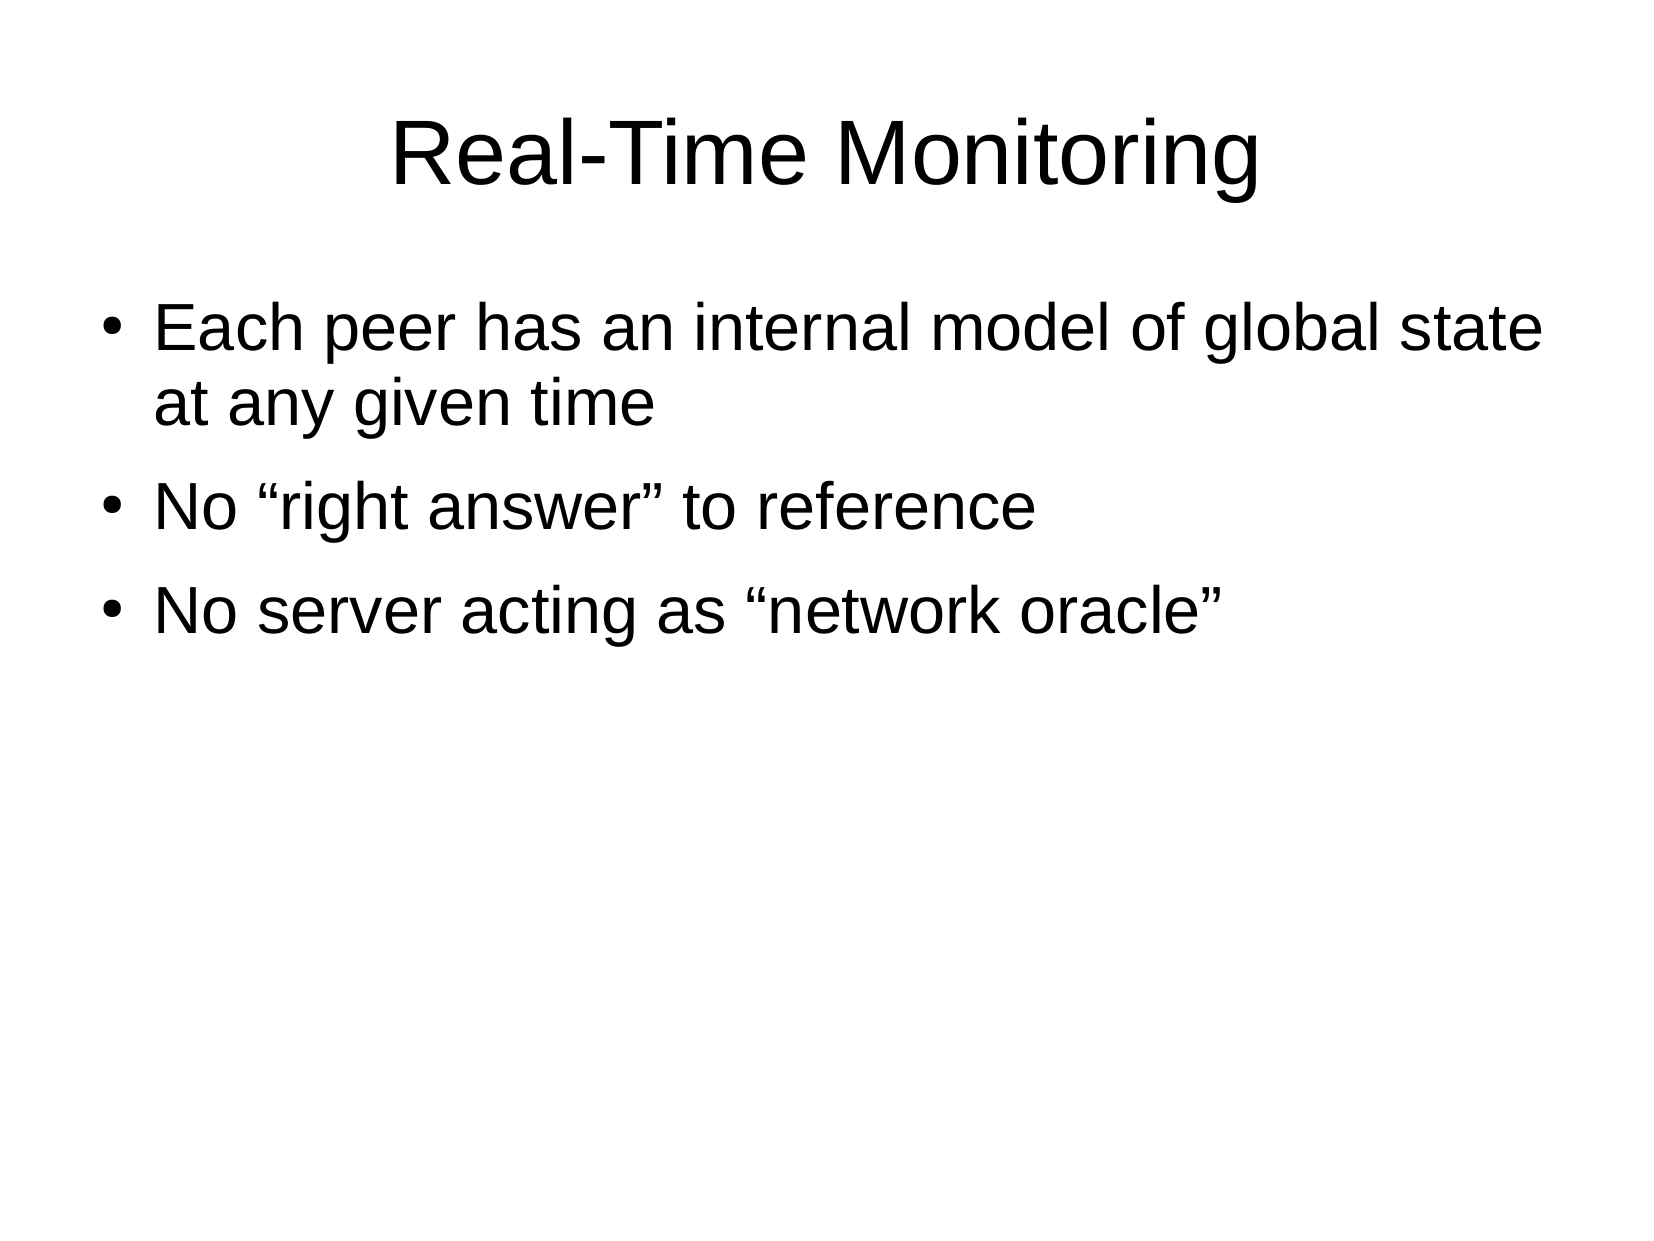

# Real-Time Monitoring
Each peer has an internal model of global state at any given time
No “right answer” to reference
No server acting as “network oracle”